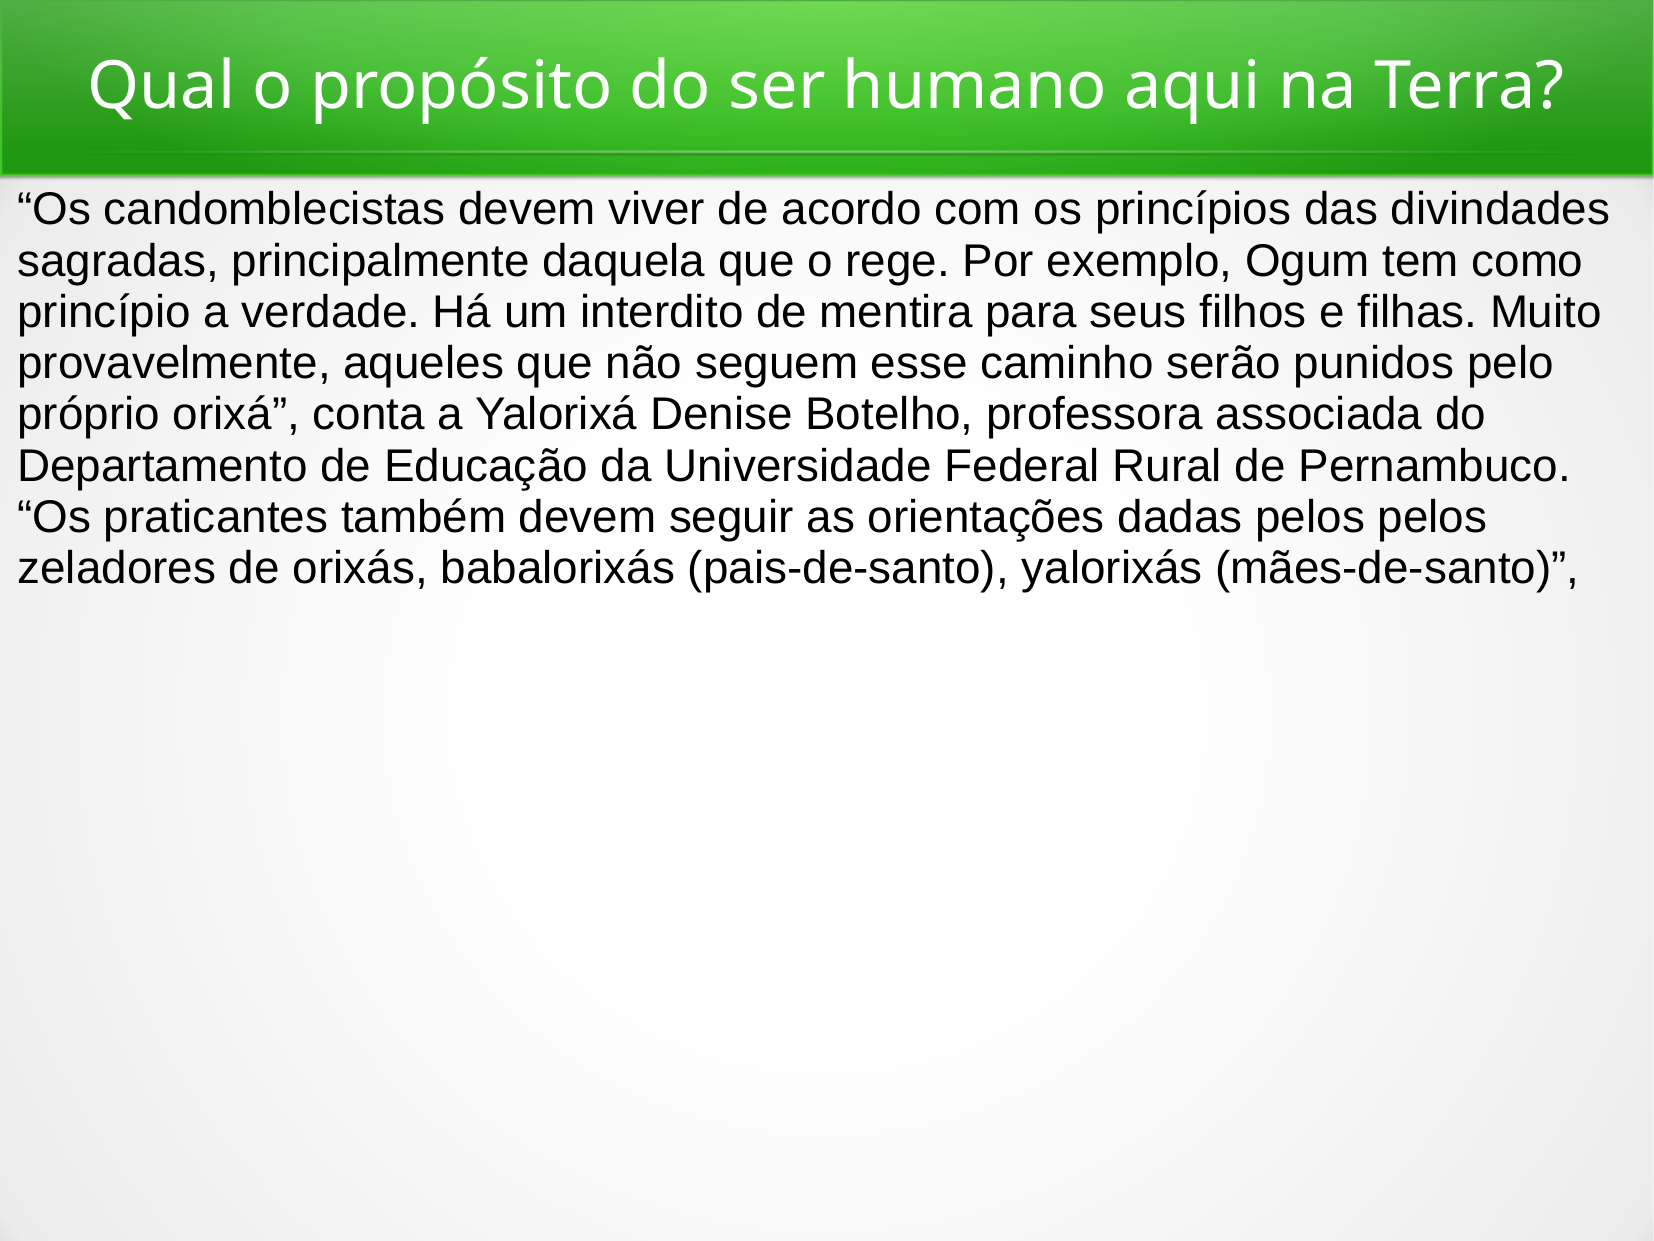

# Qual o propósito do ser humano aqui na Terra?
“Os candomblecistas devem viver de acordo com os princípios das divindades sagradas, principalmente daquela que o rege. Por exemplo, Ogum tem como princípio a verdade. Há um interdito de mentira para seus filhos e filhas. Muito provavelmente, aqueles que não seguem esse caminho serão punidos pelo próprio orixá”, conta a Yalorixá Denise Botelho, professora associada do Departamento de Educação da Universidade Federal Rural de Pernambuco. “Os praticantes também devem seguir as orientações dadas pelos pelos zeladores de orixás, babalorixás (pais-de-santo), yalorixás (mães-de-santo)”,